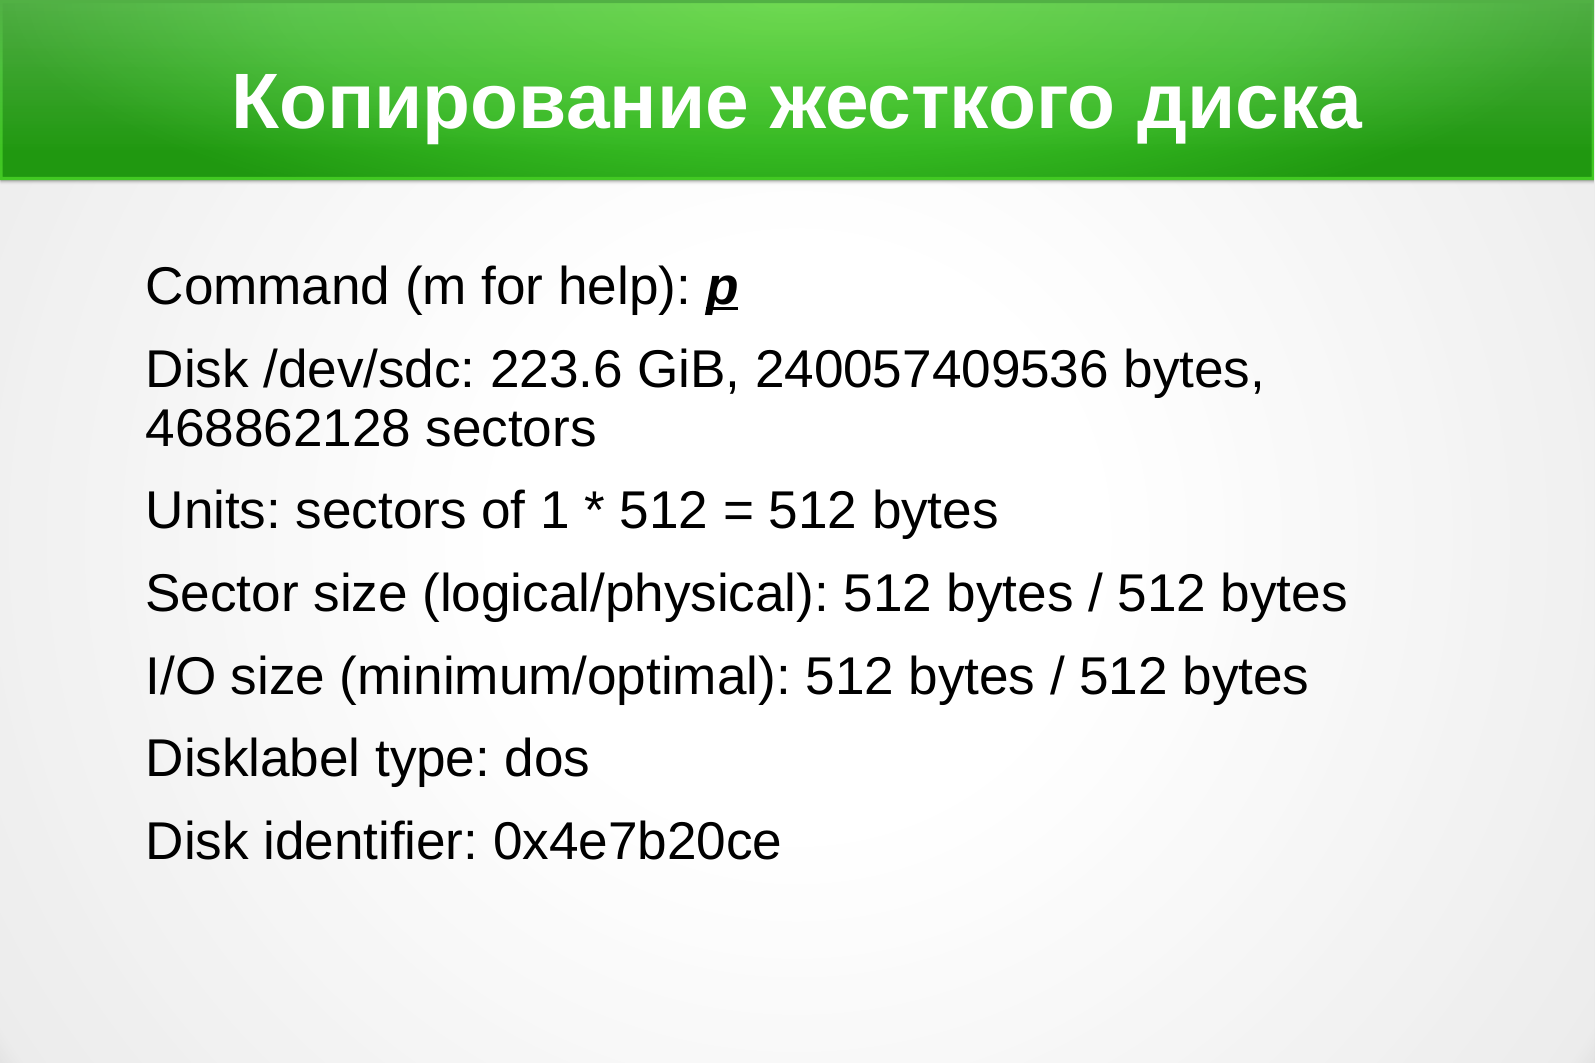

# Копирование жесткого диска
Command (m for help): p
Disk /dev/sdc: 223.6 GiB, 240057409536 bytes, 468862128 sectors
Units: sectors of 1 * 512 = 512 bytes
Sector size (logical/physical): 512 bytes / 512 bytes
I/O size (minimum/optimal): 512 bytes / 512 bytes
Disklabel type: dos
Disk identifier: 0x4e7b20ce